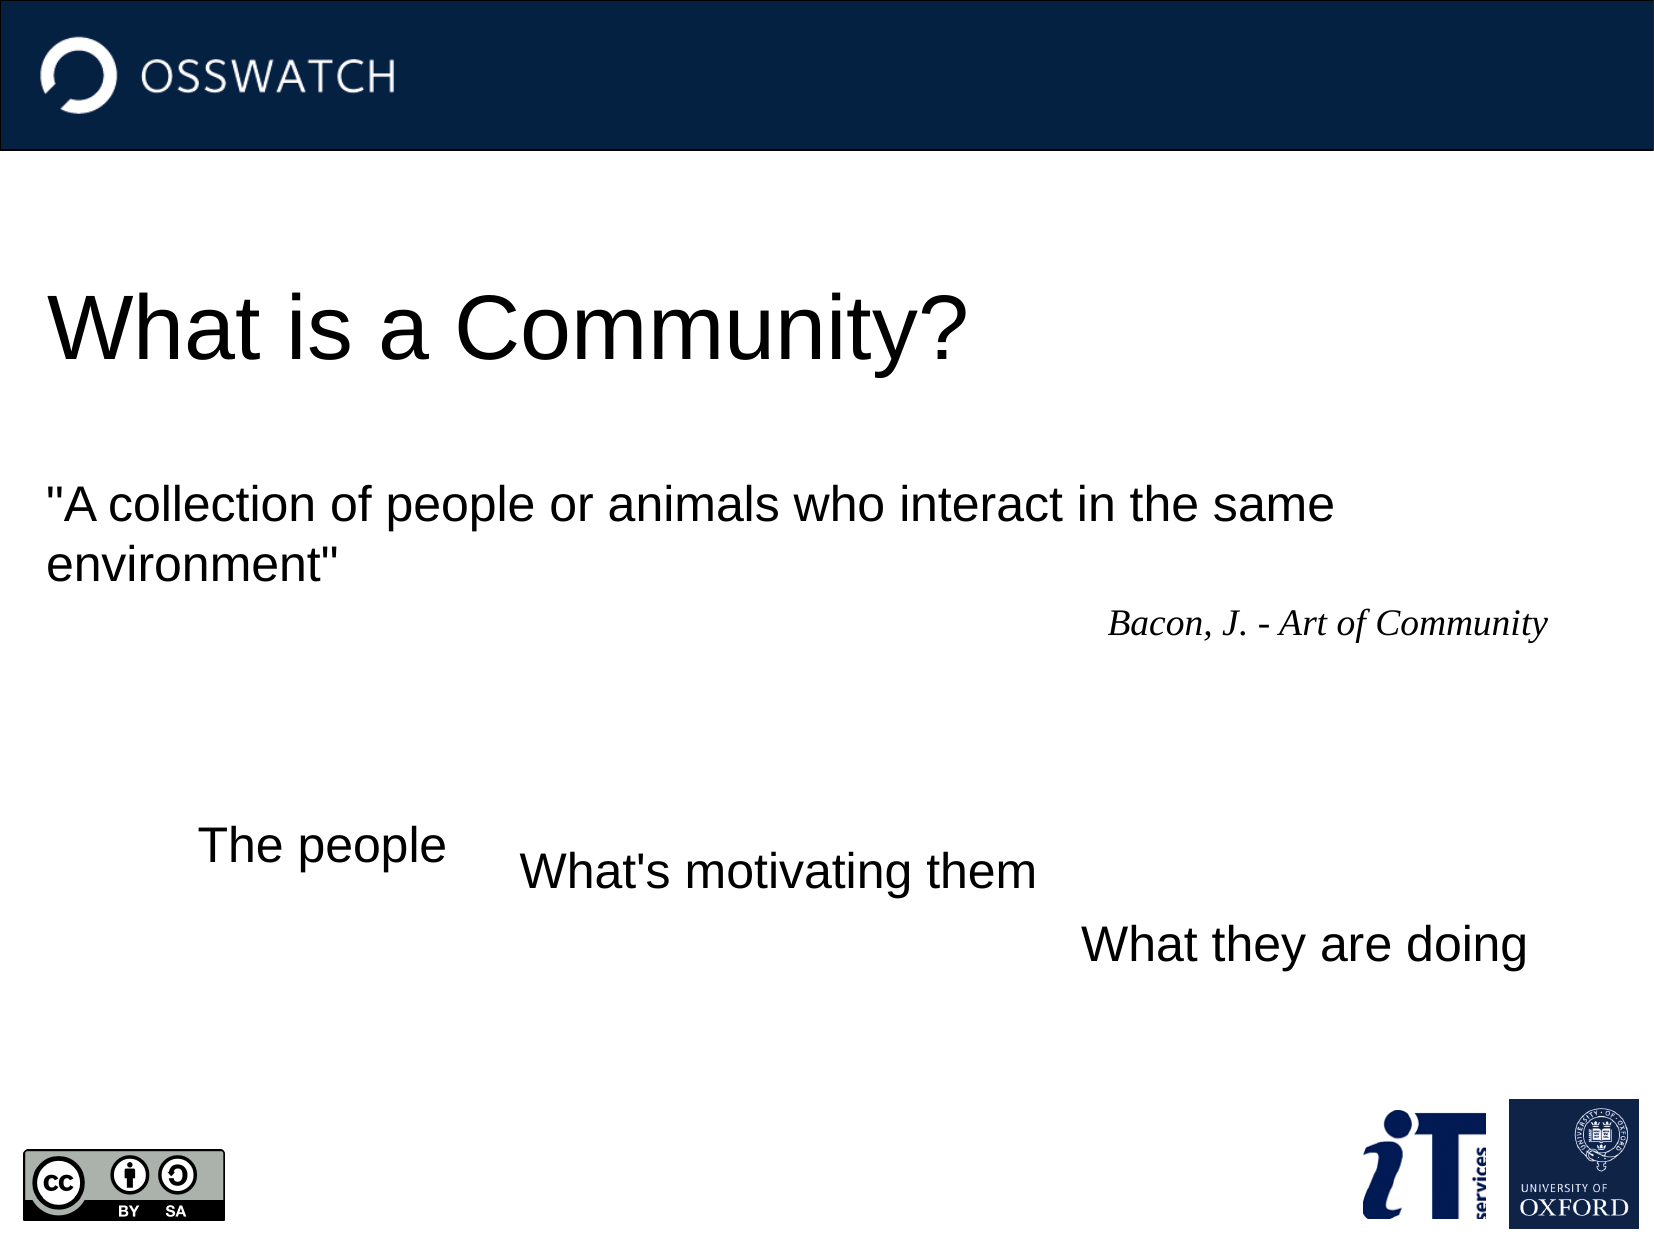

What is a Community?
"A collection of people or animals who interact in the same environment"
Bacon, J. - Art of Community
The people
What's motivating them
What they are doing